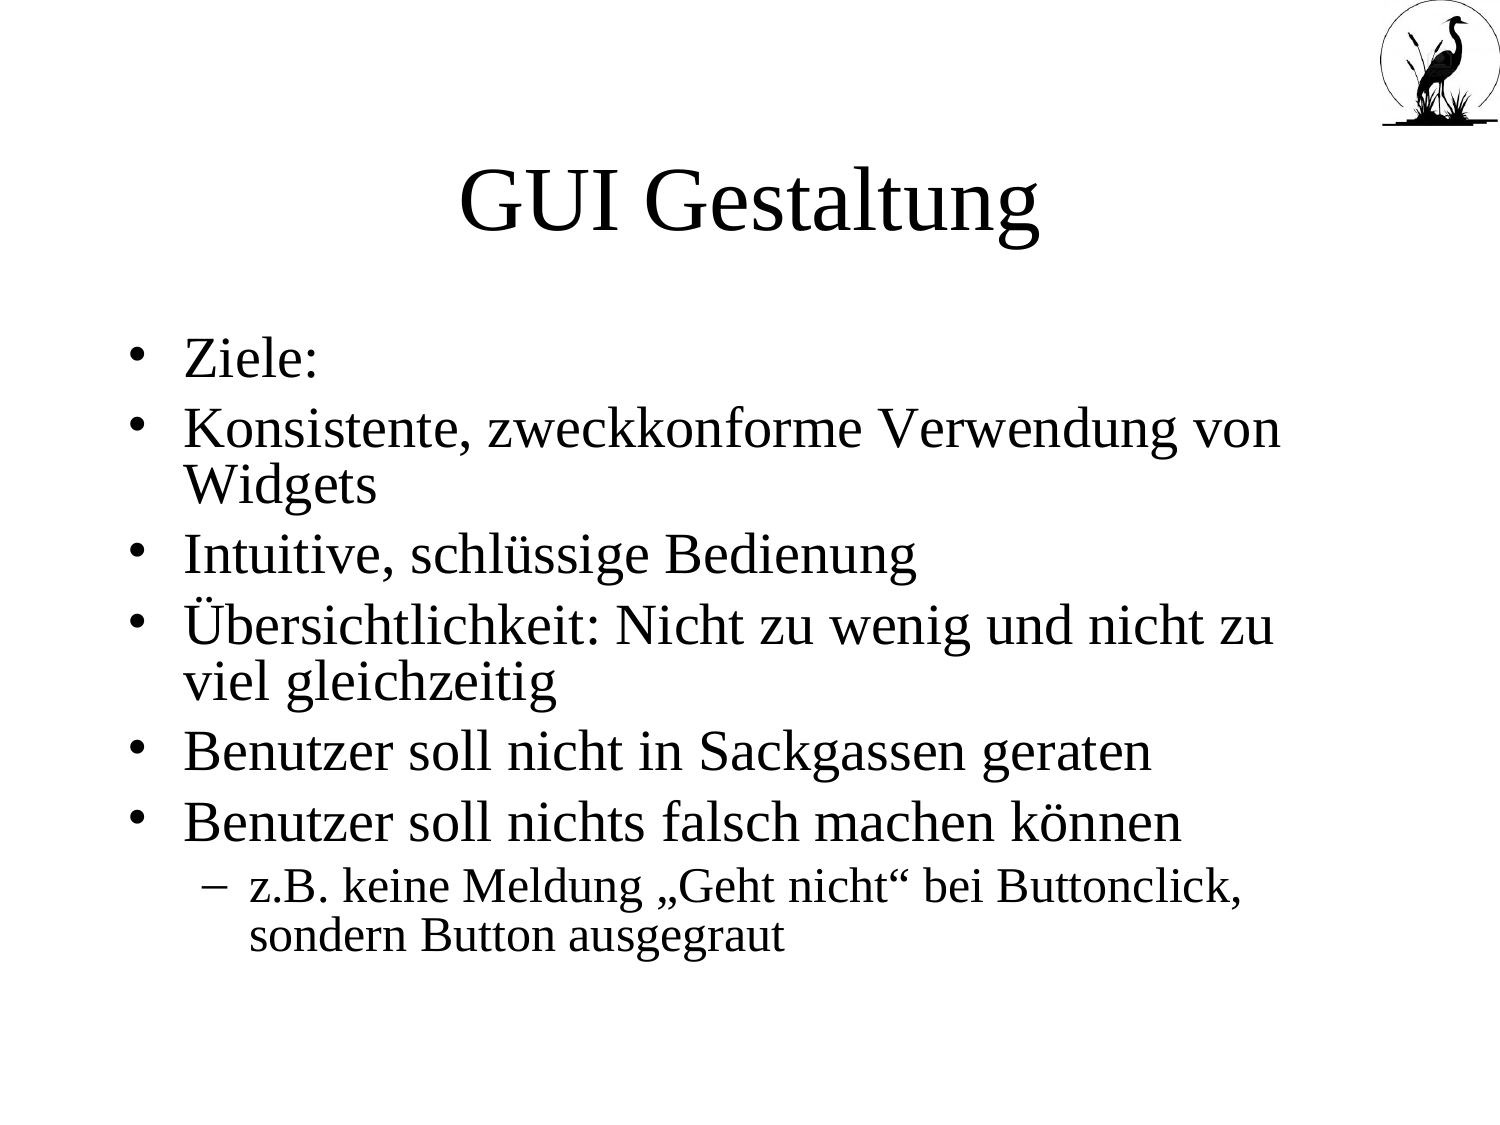

# GUI Gestaltung
Ziele:
Konsistente, zweckkonforme Verwendung von Widgets
Intuitive, schlüssige Bedienung
Übersichtlichkeit: Nicht zu wenig und nicht zu viel gleichzeitig
Benutzer soll nicht in Sackgassen geraten
Benutzer soll nichts falsch machen können
z.B. keine Meldung „Geht nicht“ bei Buttonclick, sondern Button ausgegraut